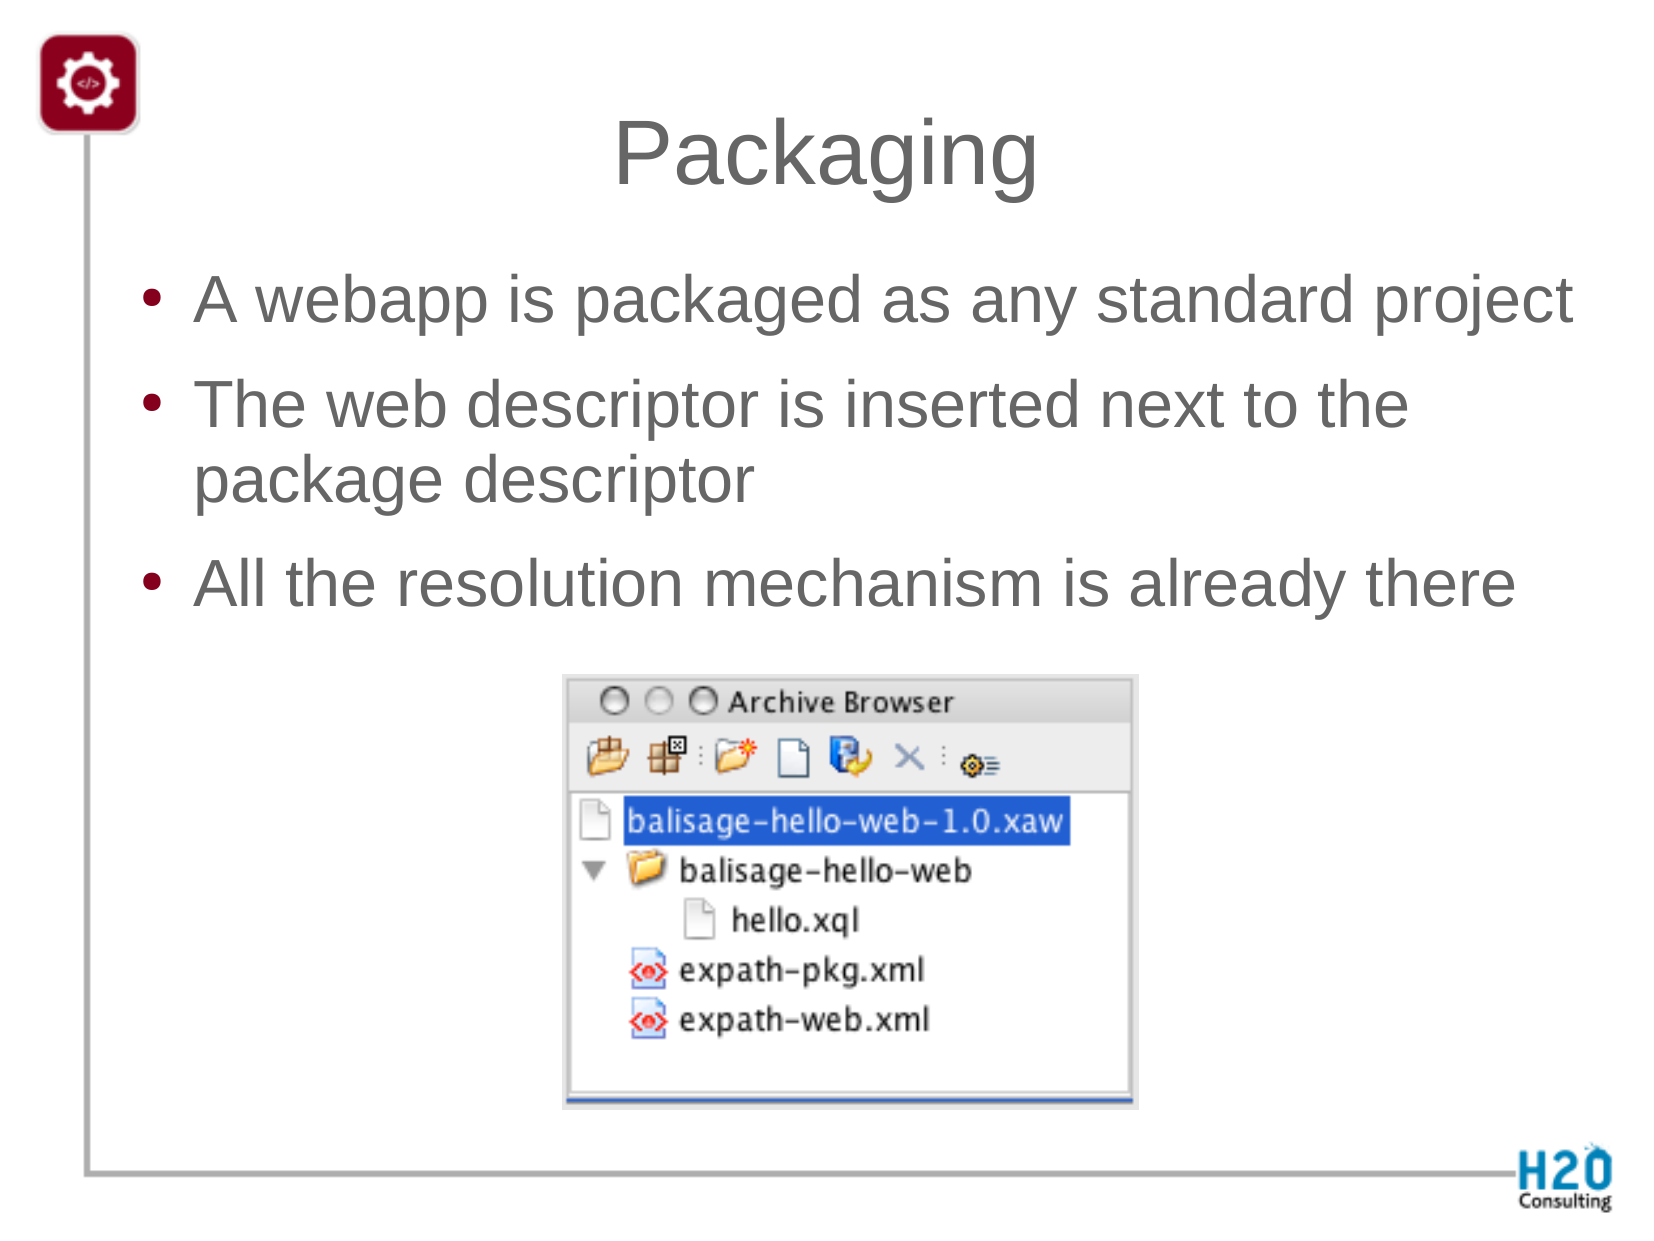

# Packaging
A webapp is packaged as any standard project
The web descriptor is inserted next to the package descriptor
All the resolution mechanism is already there